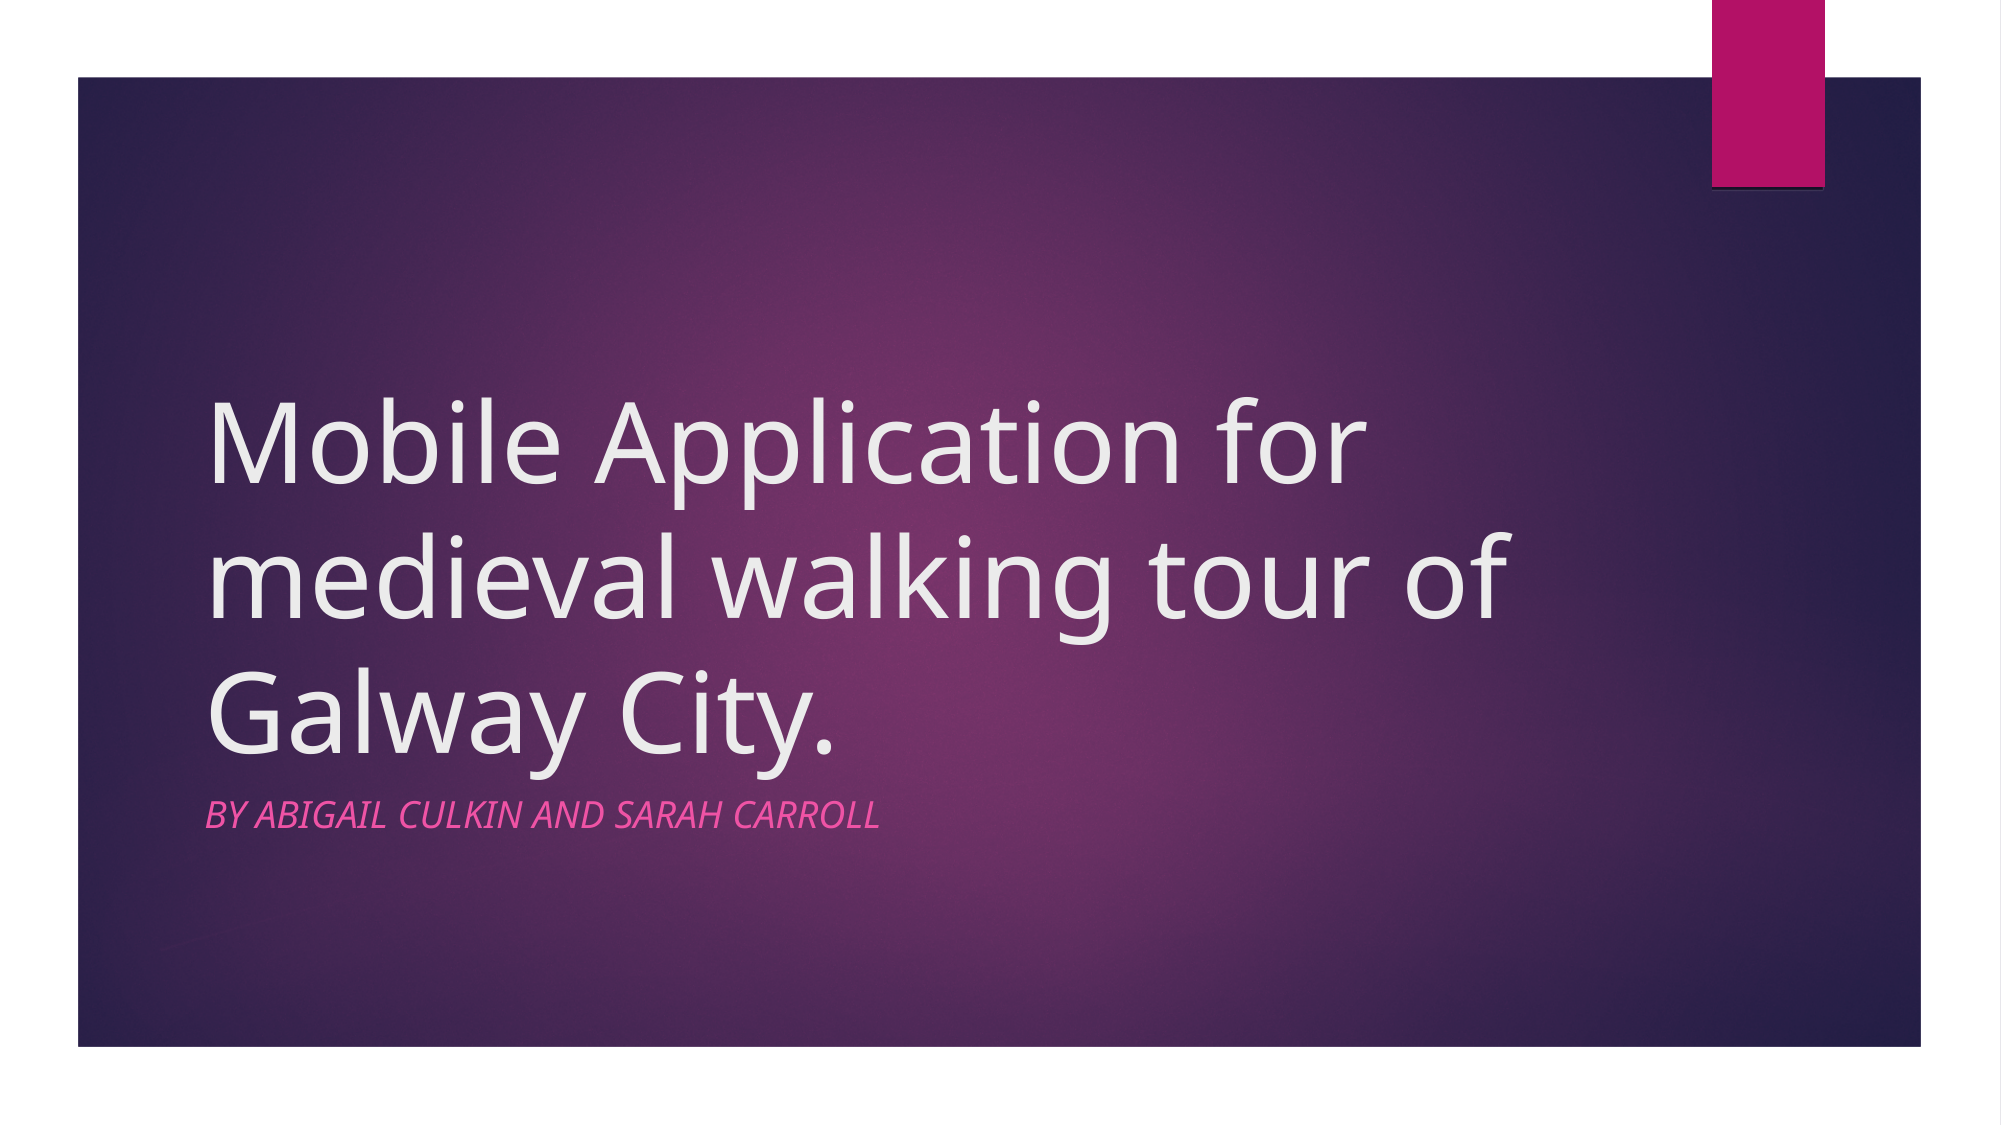

# Mobile Application for medieval walking tour of Galway City.
By Abigail Culkin and Sarah Carroll